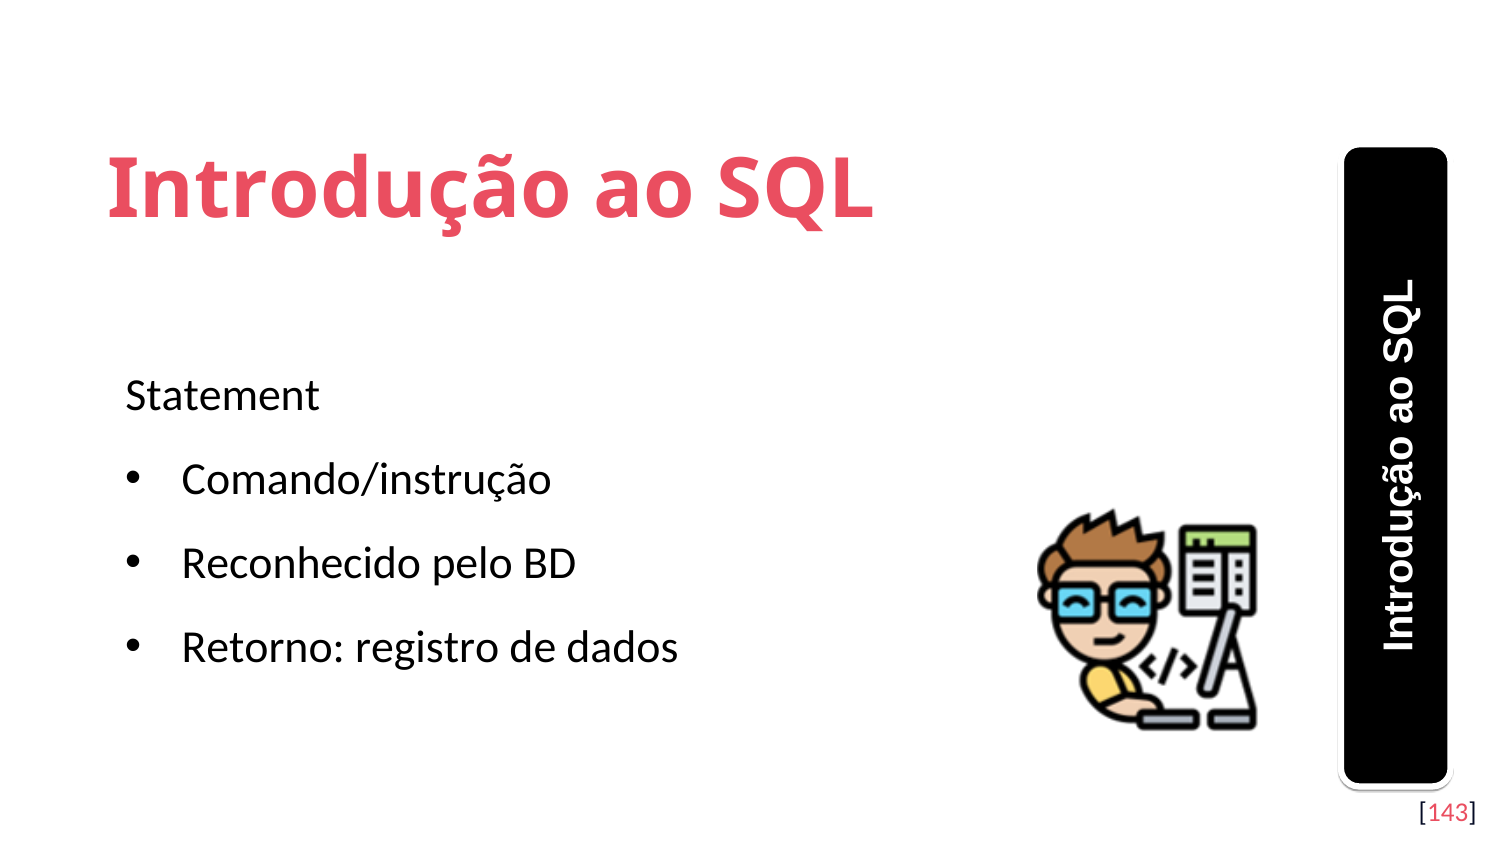

Introdução ao SQL
Statement
Comando/instrução
Reconhecido pelo BD
Retorno: registro de dados
Introdução ao SQL